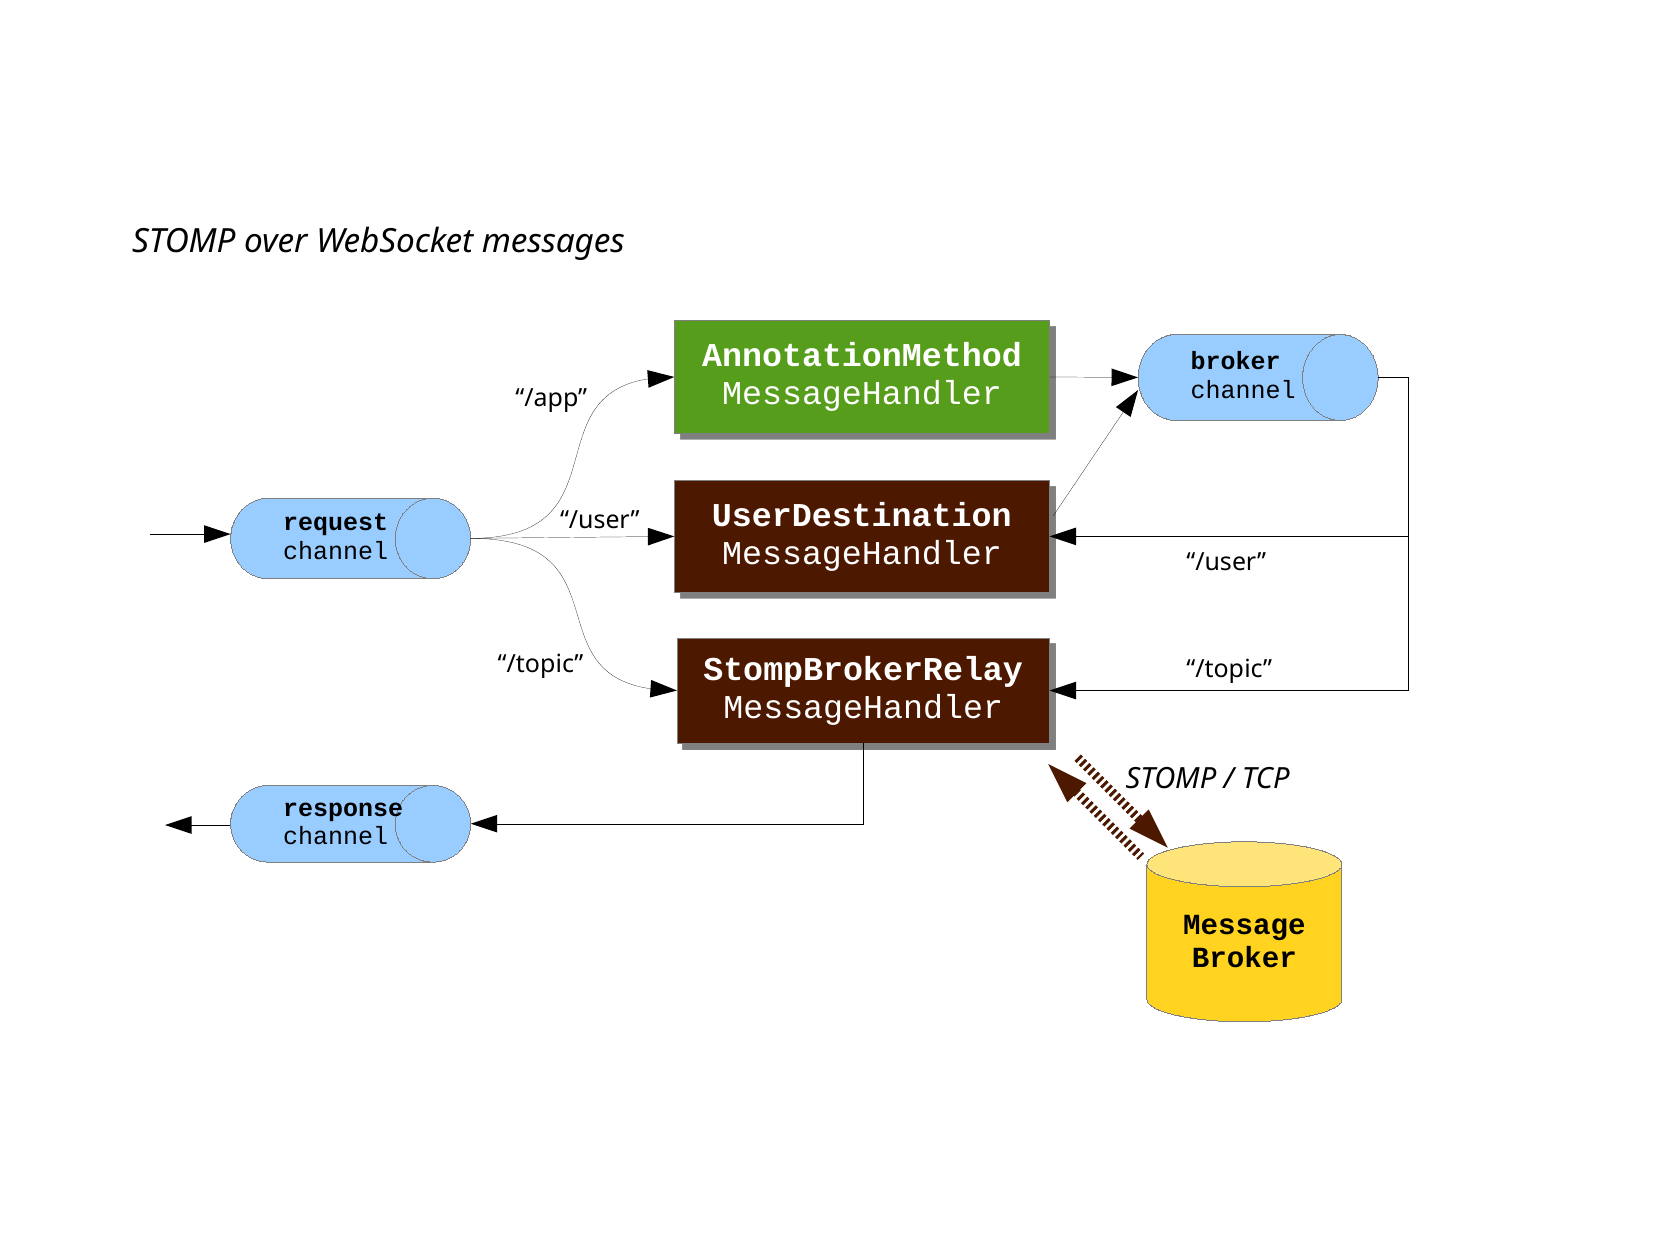

STOMP over WebSocket messages
AnnotationMethod
MessageHandler
broker
channel
“/app”
UserDestination
MessageHandler
“/user”
request
channel
“/user”
StompBrokerRelay
MessageHandler
“/topic”
“/topic”
STOMP / TCP
response
channel
Message
Broker